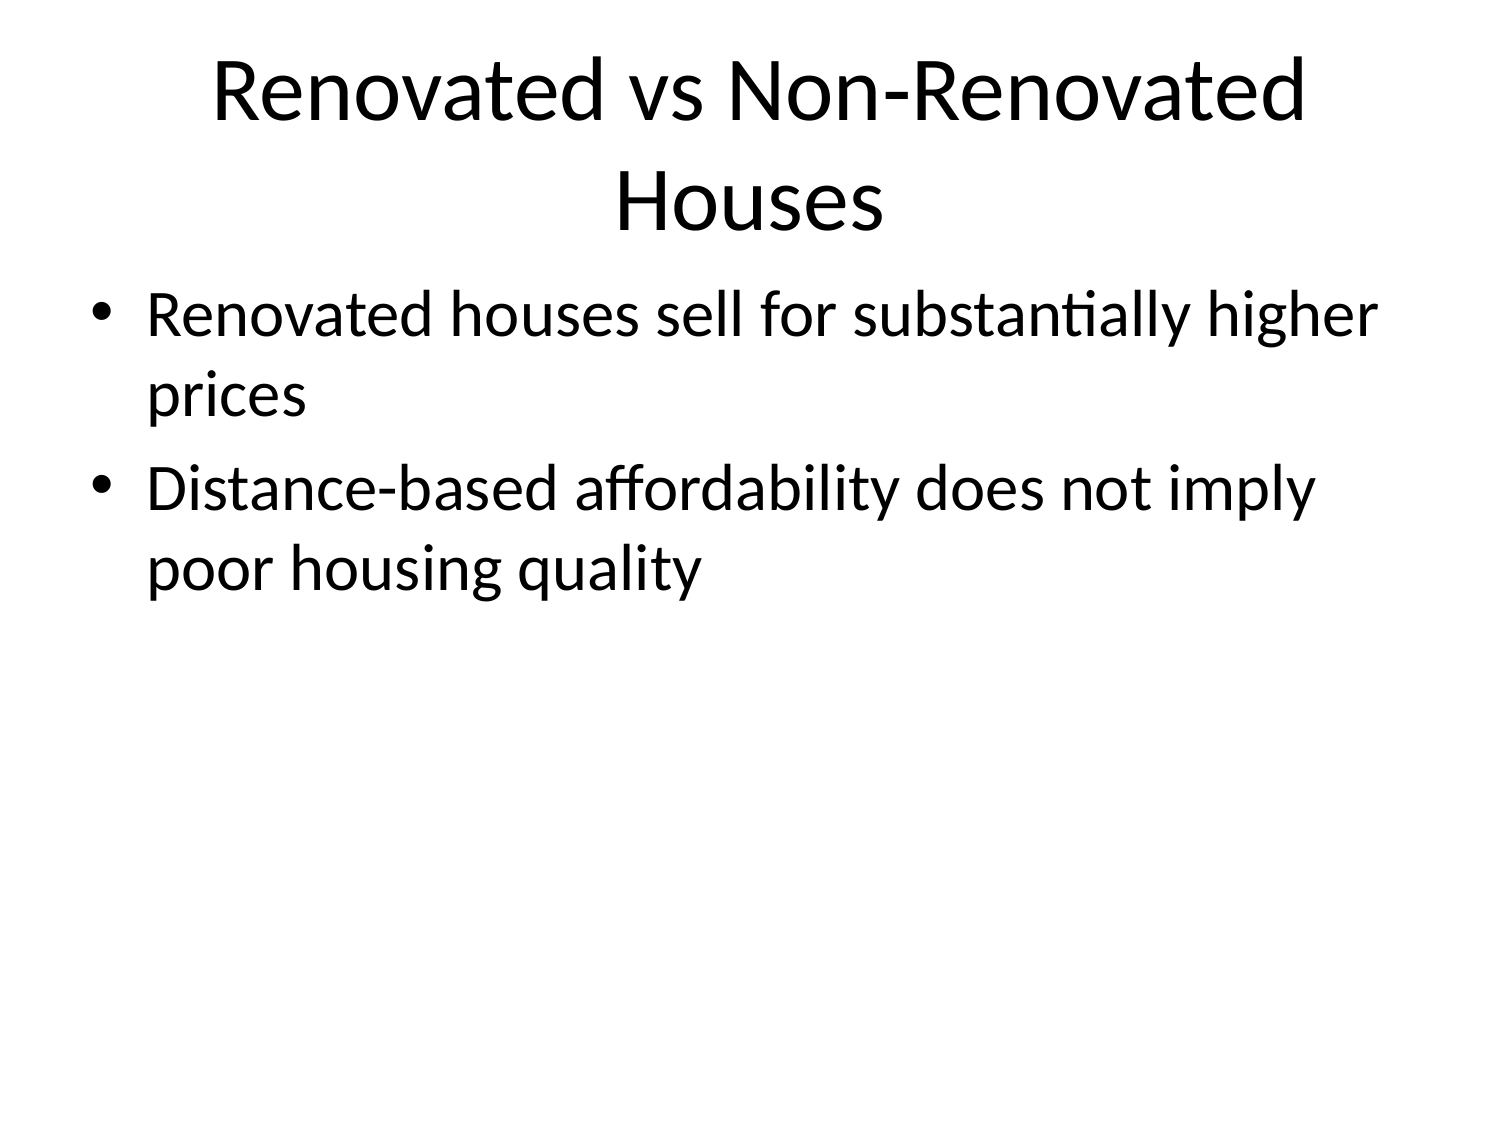

# Renovated vs Non‑Renovated Houses
Renovated houses sell for substantially higher prices
Distance-based affordability does not imply poor housing quality